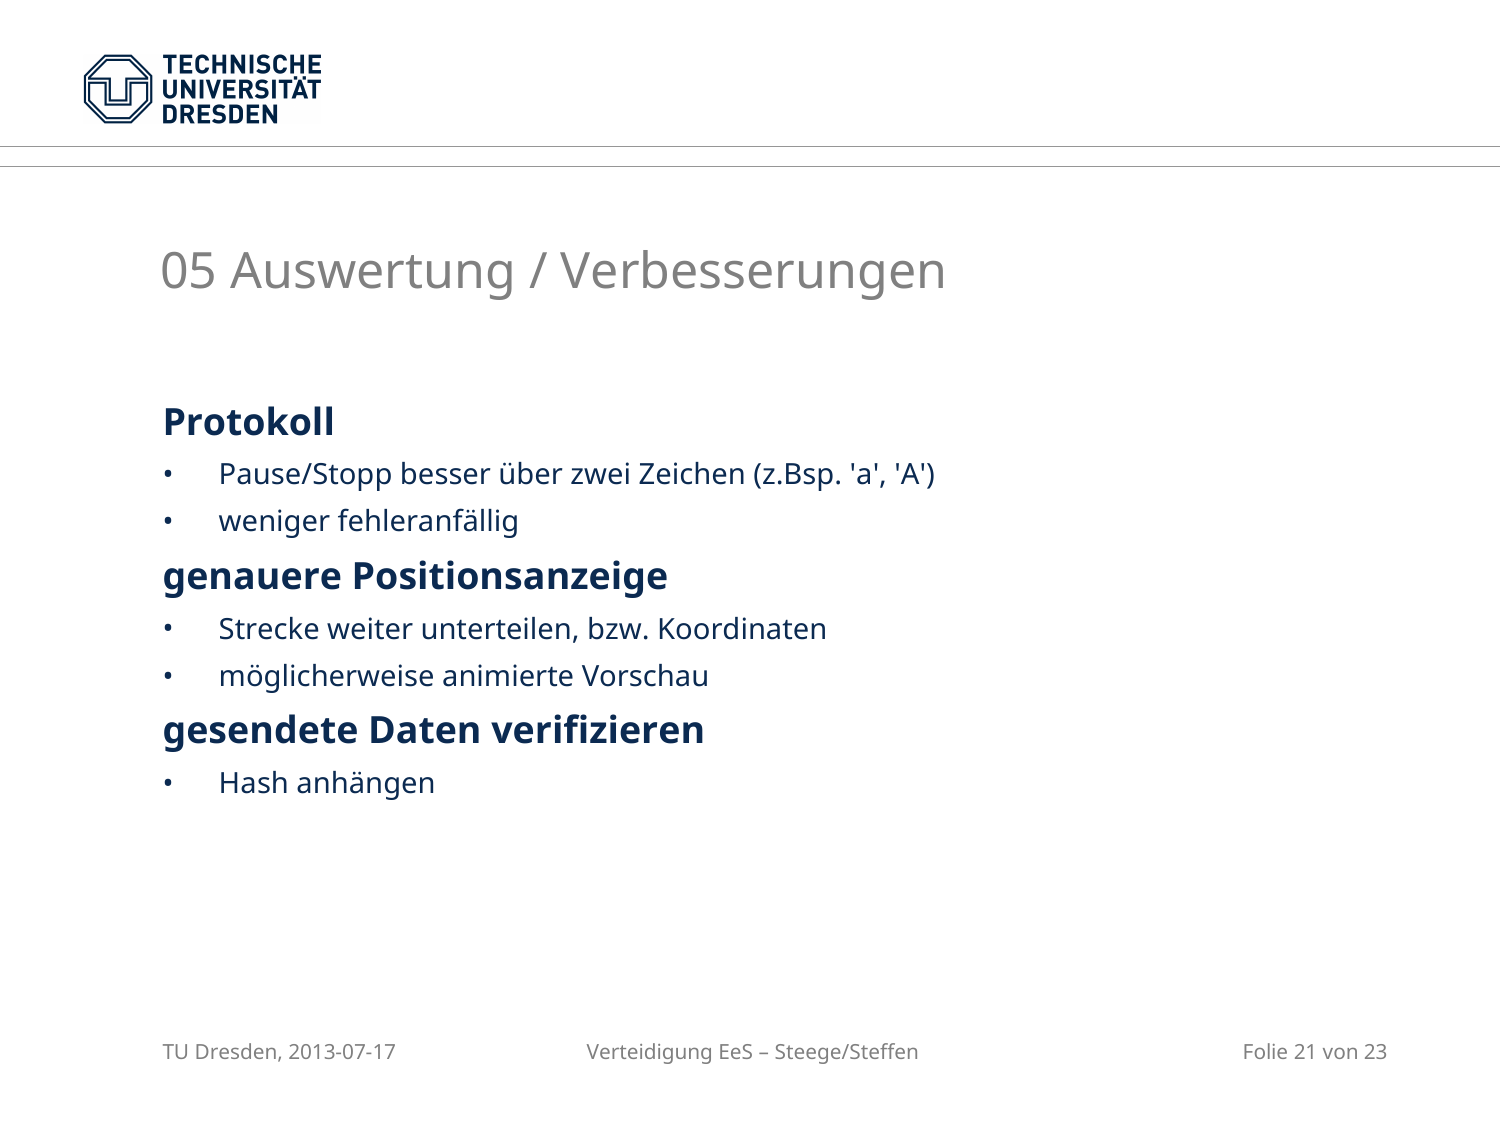

# 05 Auswertung / Verbesserungen
Protokoll
Pause/Stopp besser über zwei Zeichen (z.Bsp. 'a', 'A')
weniger fehleranfällig
genauere Positionsanzeige
Strecke weiter unterteilen, bzw. Koordinaten
möglicherweise animierte Vorschau
gesendete Daten verifizieren
Hash anhängen
21